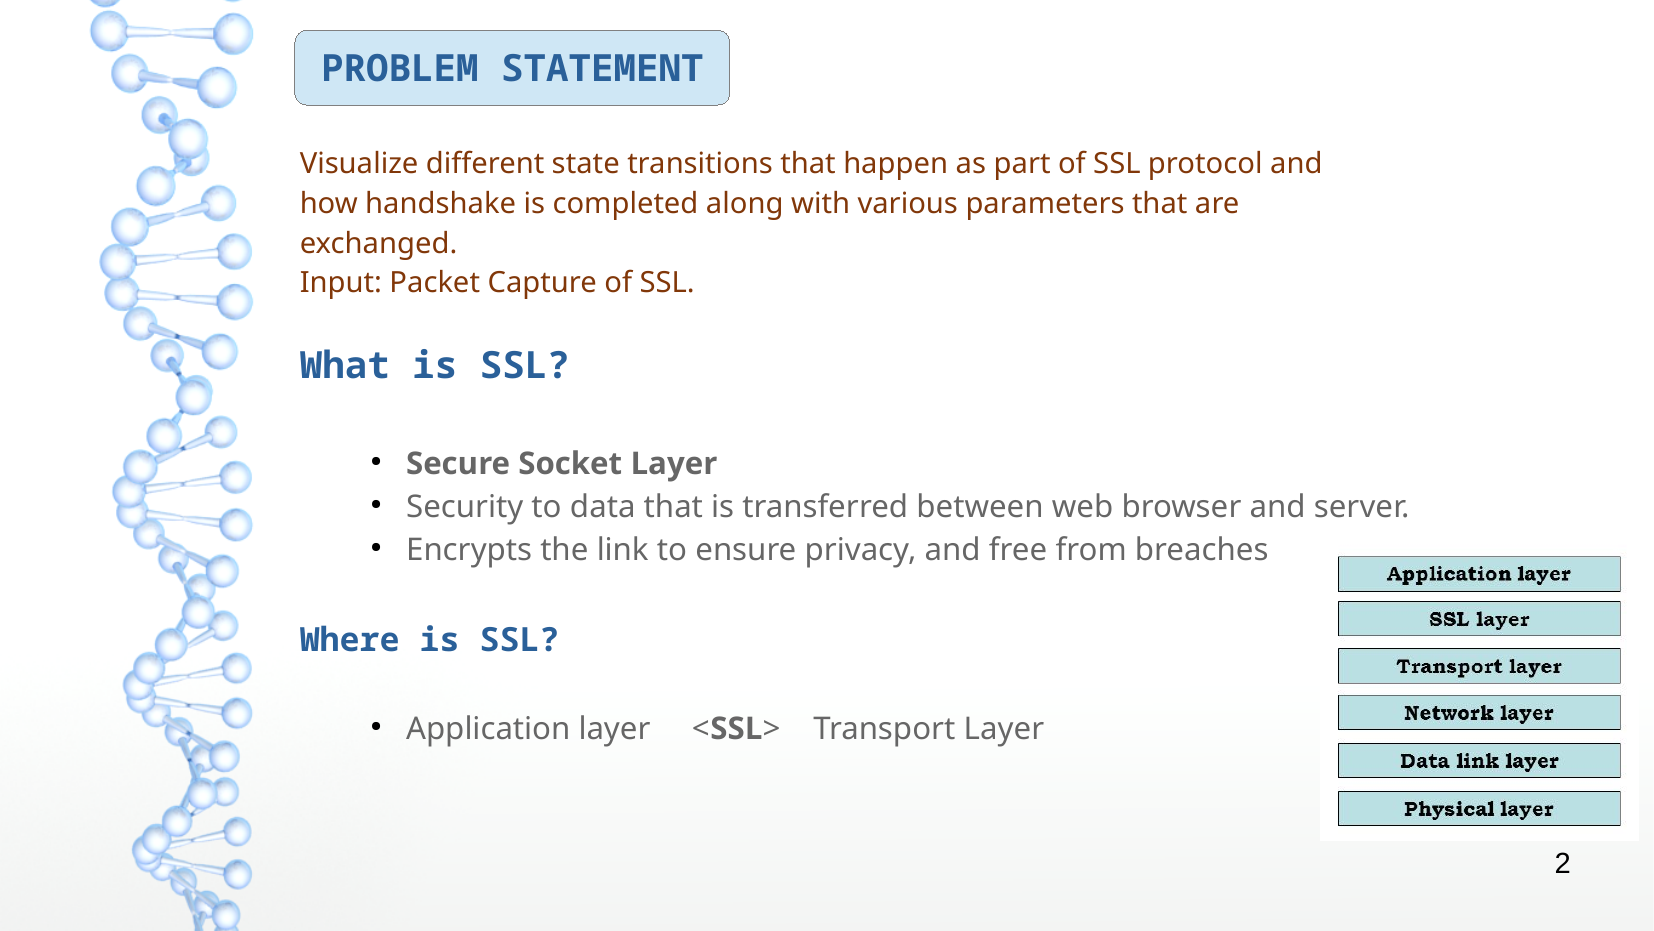

Visualize different state transitions that happen as part of SSL protocol and how handshake is completed along with various parameters that are exchanged.
Input: Packet Capture of SSL.
PROBLEM STATEMENT
What is SSL?
Secure Socket Layer
Security to data that is transferred between web browser and server.
Encrypts the link to ensure privacy, and free from breaches
Where is SSL?
Application layer <SSL> Transport Layer
2